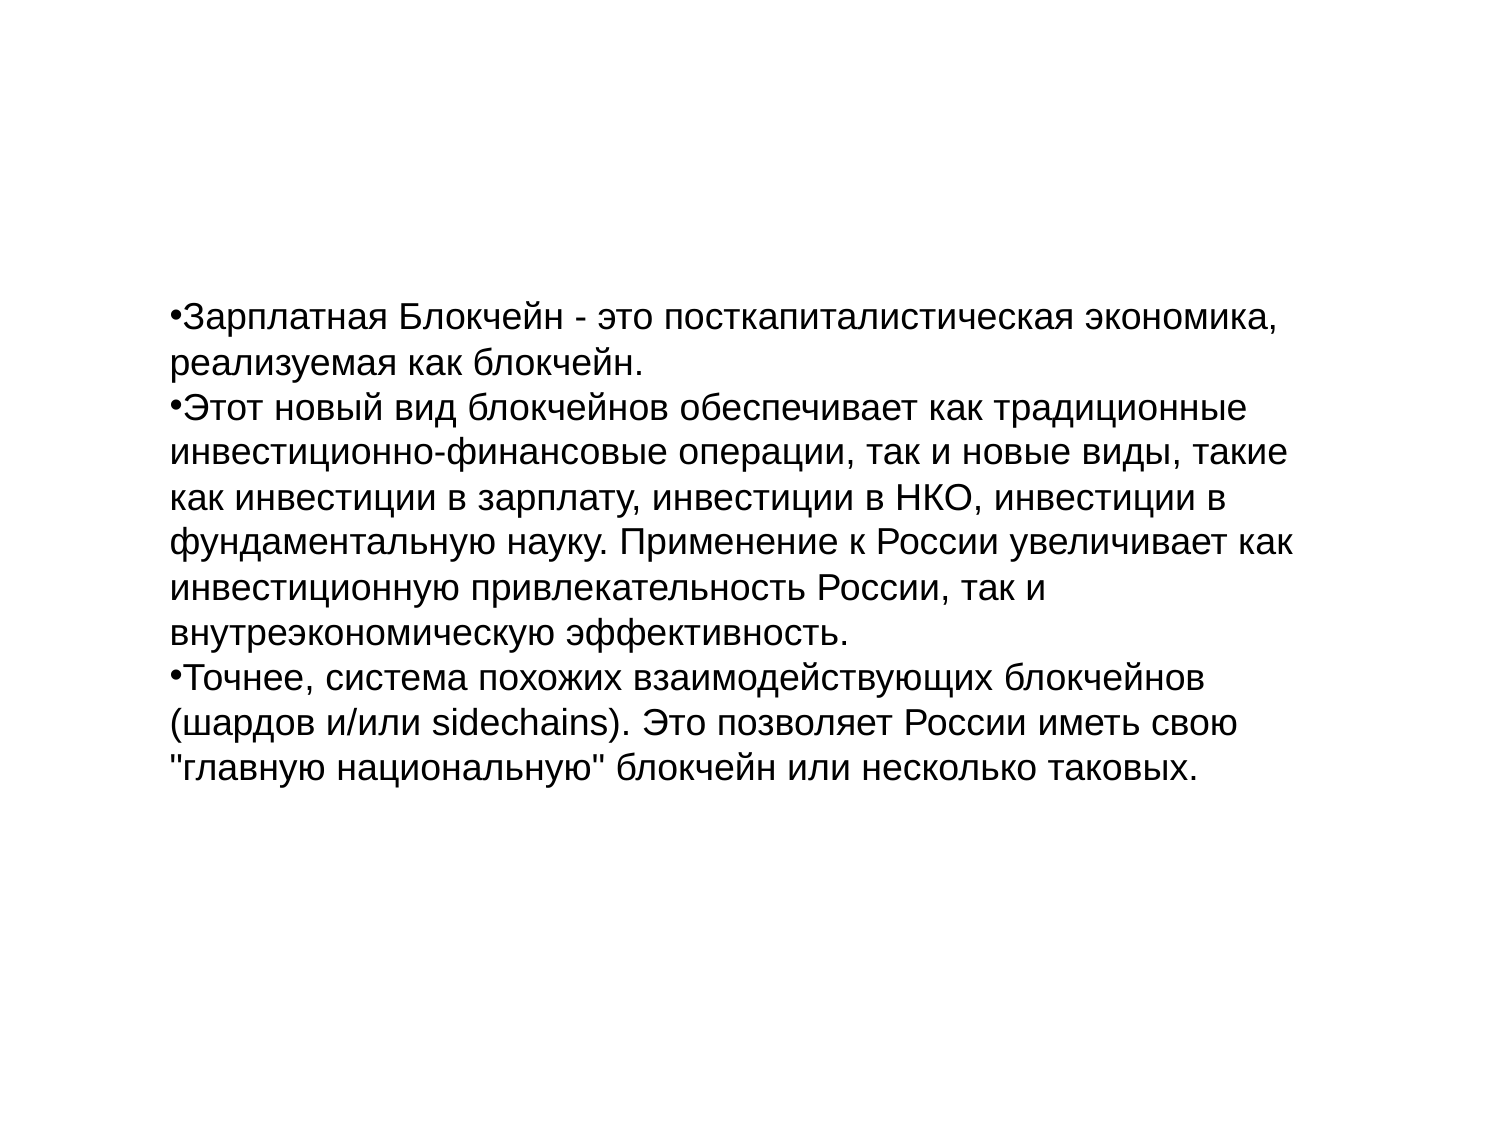

Зарплатная Блокчейн - это посткапиталистическая экономика, реализуемая как блокчейн.
Этот новый вид блокчейнов обеспечивает как традиционные инвестиционно-финансовые операции, так и новые виды, такие как инвестиции в зарплату, инвестиции в НКО, инвестиции в фундаментальную науку. Применение к России увеличивает как инвестиционную привлекательность России, так и внутреэкономическую эффективность.
Точнее, система похожих взаимодействующих блокчейнов (шардов и/или sidechains). Это позволяет России иметь свою "главную национальную" блокчейн или несколько таковых.